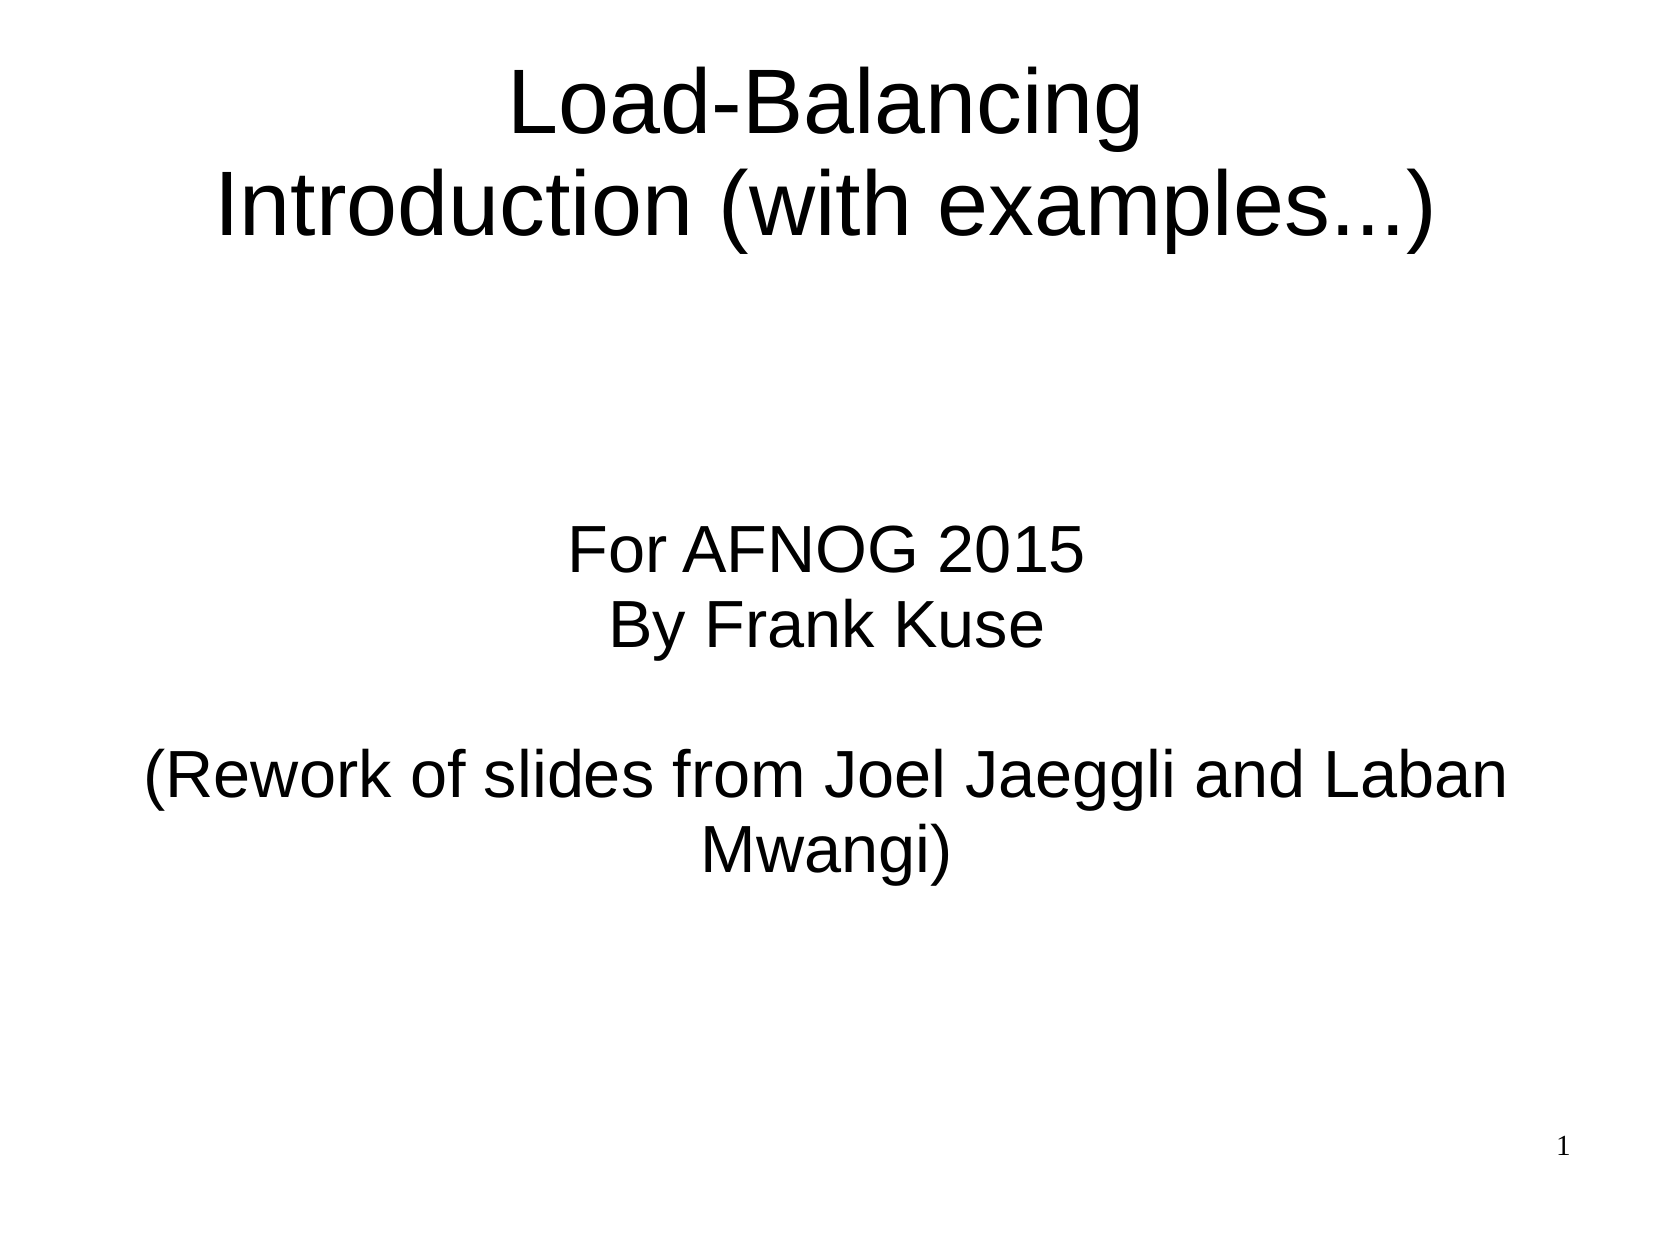

# Load-Balancing Introduction (with examples...)
For AFNOG 2015
By Frank Kuse
(Rework of slides from Joel Jaeggli and Laban Mwangi)
1